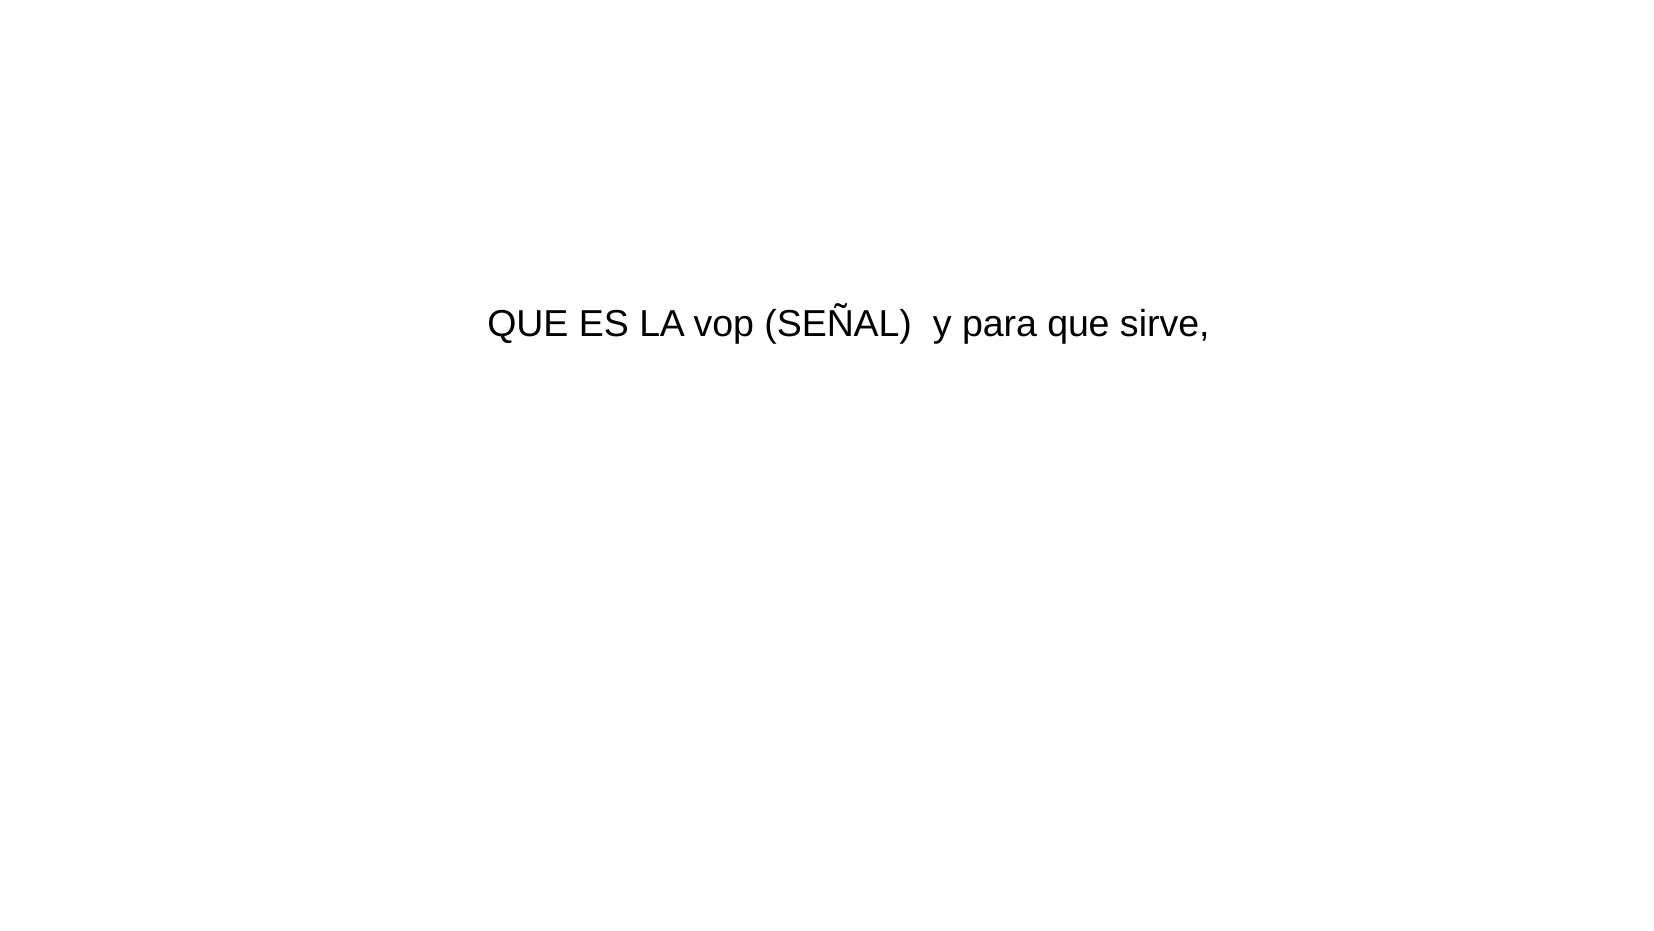

QUE ES LA vop (SEÑAL) y para que sirve,